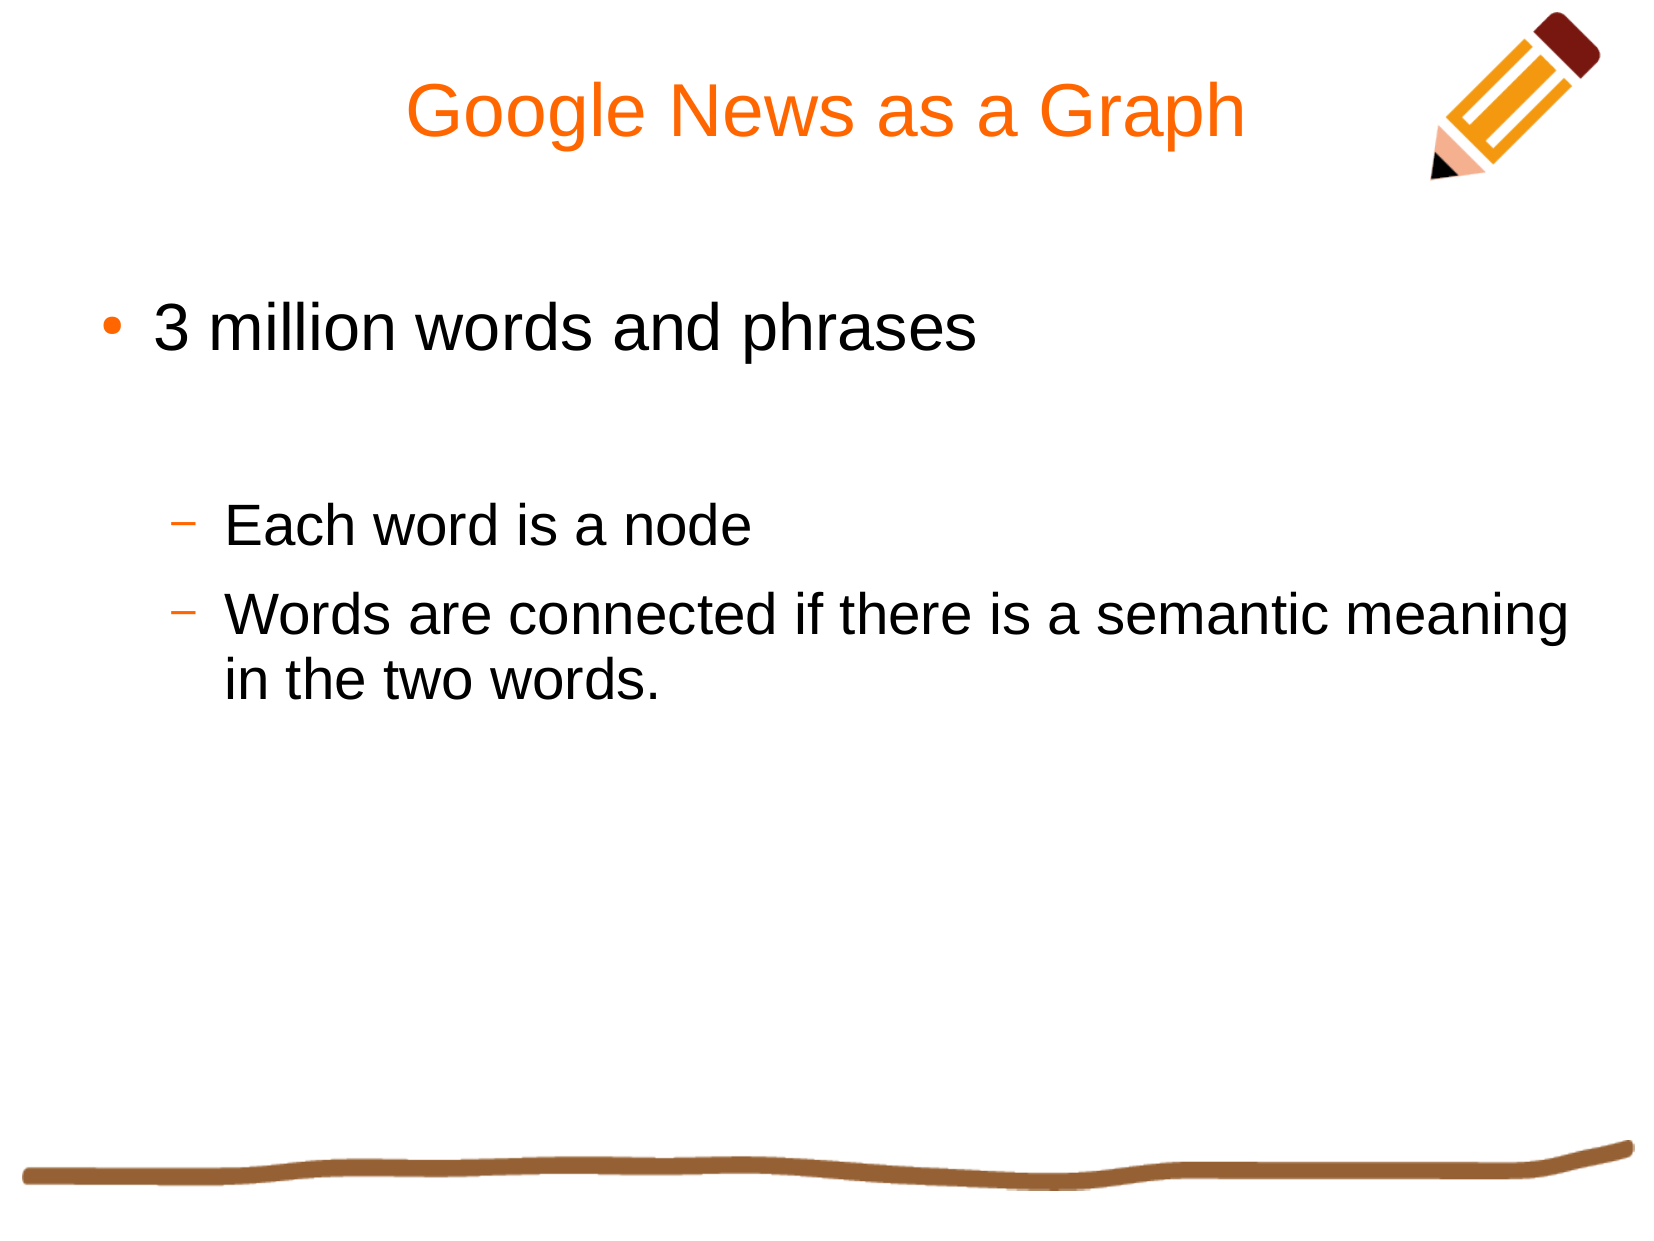

# Google News as a Graph
3 million words and phrases
Each word is a node
Words are connected if there is a semantic meaning in the two words.